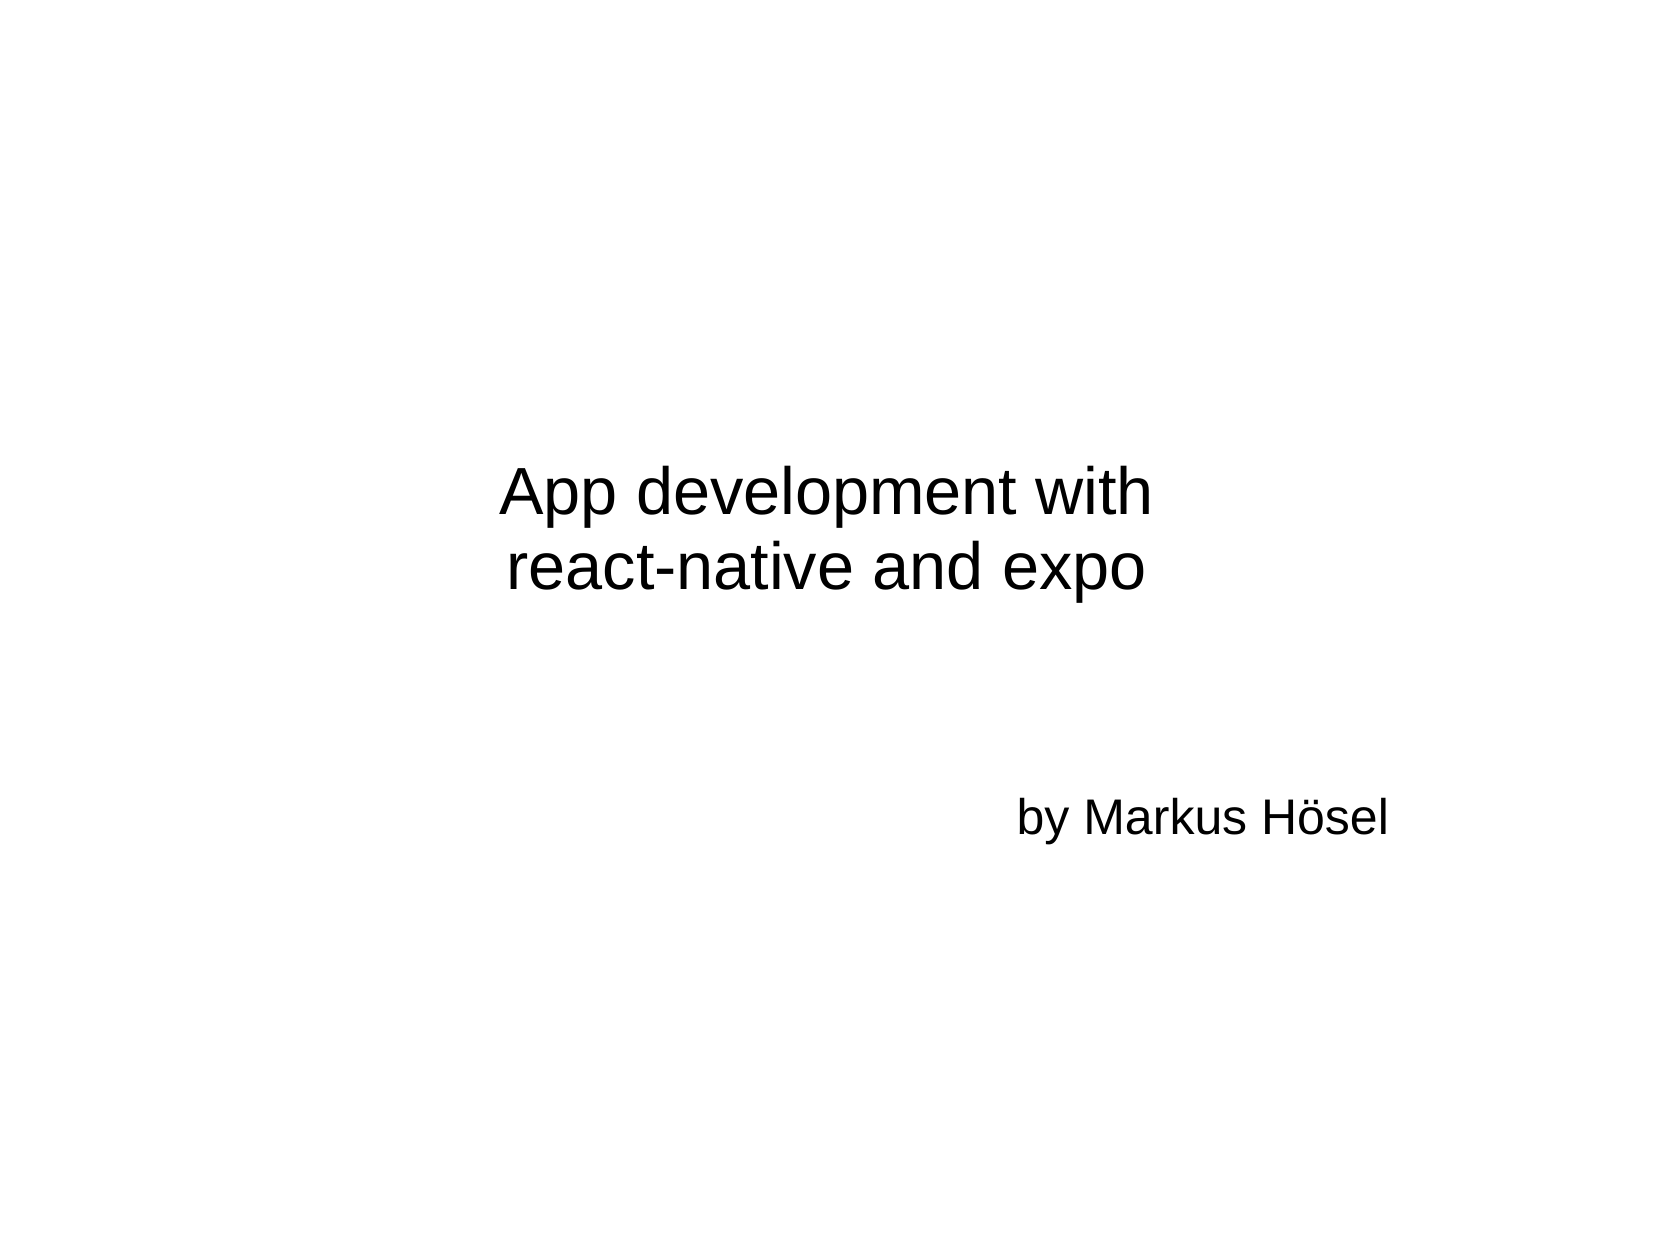

# App development with
react-native and expo
by Markus Hösel